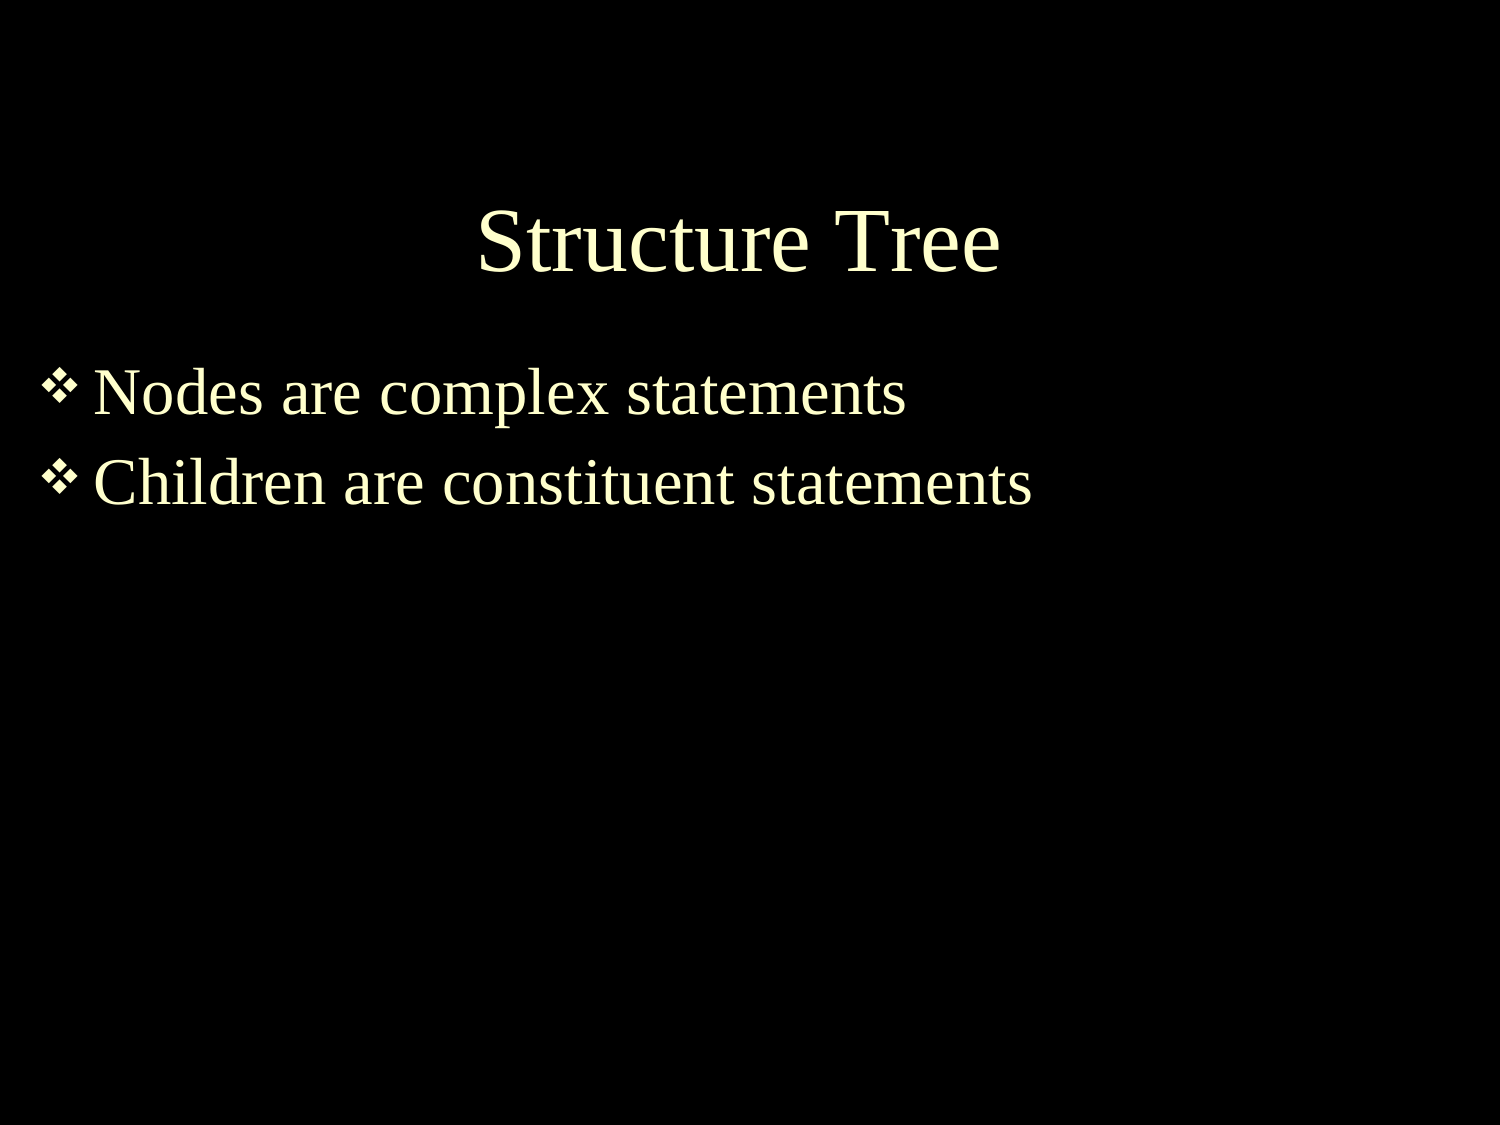

# Structure Tree
Nodes are complex statements
Children are constituent statements